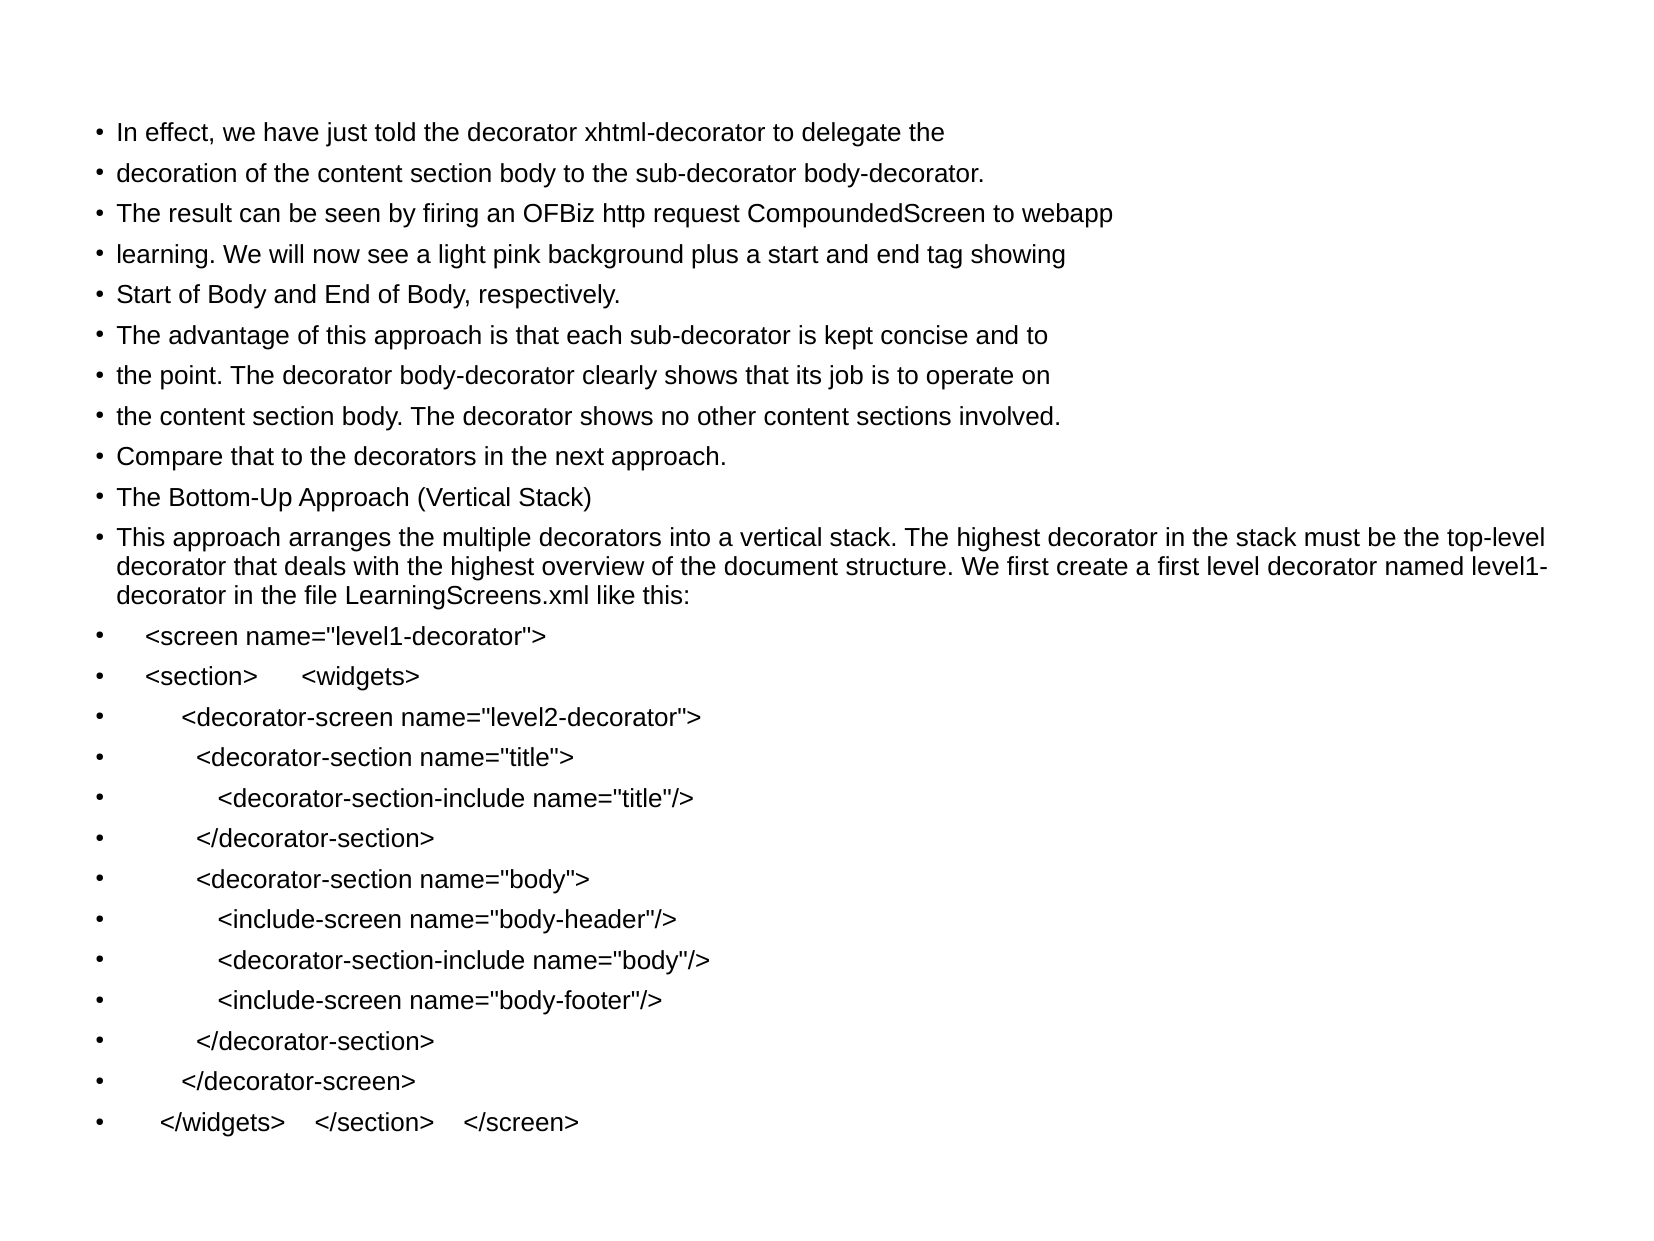

# In effect, we have just told the decorator xhtml-decorator to delegate the
decoration of the content section body to the sub-decorator body-decorator.
The result can be seen by firing an OFBiz http request CompoundedScreen to webapp
learning. We will now see a light pink background plus a start and end tag showing
Start of Body and End of Body, respectively.
The advantage of this approach is that each sub-decorator is kept concise and to
the point. The decorator body-decorator clearly shows that its job is to operate on
the content section body. The decorator shows no other content sections involved.
Compare that to the decorators in the next approach.
The Bottom-Up Approach (Vertical Stack)
This approach arranges the multiple decorators into a vertical stack. The highest decorator in the stack must be the top-level decorator that deals with the highest overview of the document structure. We first create a first level decorator named level1-decorator in the file LearningScreens.xml like this:
 <screen name="level1-decorator">
 <section> <widgets>
 <decorator-screen name="level2-decorator">
 <decorator-section name="title">
 <decorator-section-include name="title"/>
 </decorator-section>
 <decorator-section name="body">
 <include-screen name="body-header"/>
 <decorator-section-include name="body"/>
 <include-screen name="body-footer"/>
 </decorator-section>
 </decorator-screen>
 </widgets> </section> </screen>